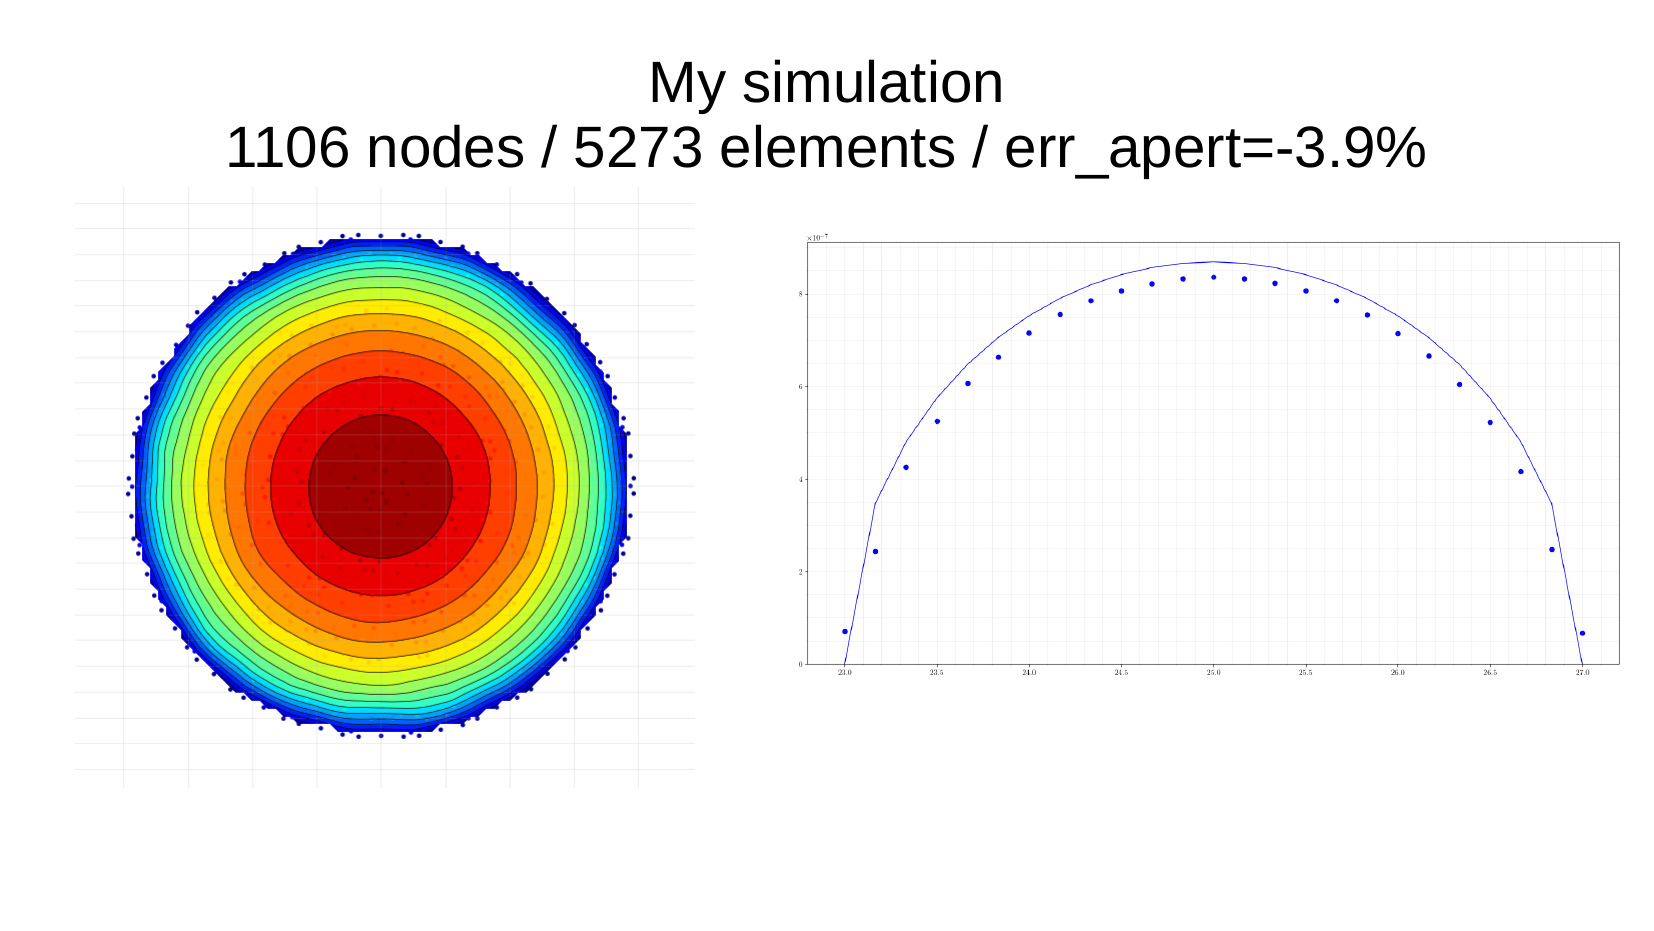

# My simulation 1106 nodes / 5273 elements / err_apert=-3.9%